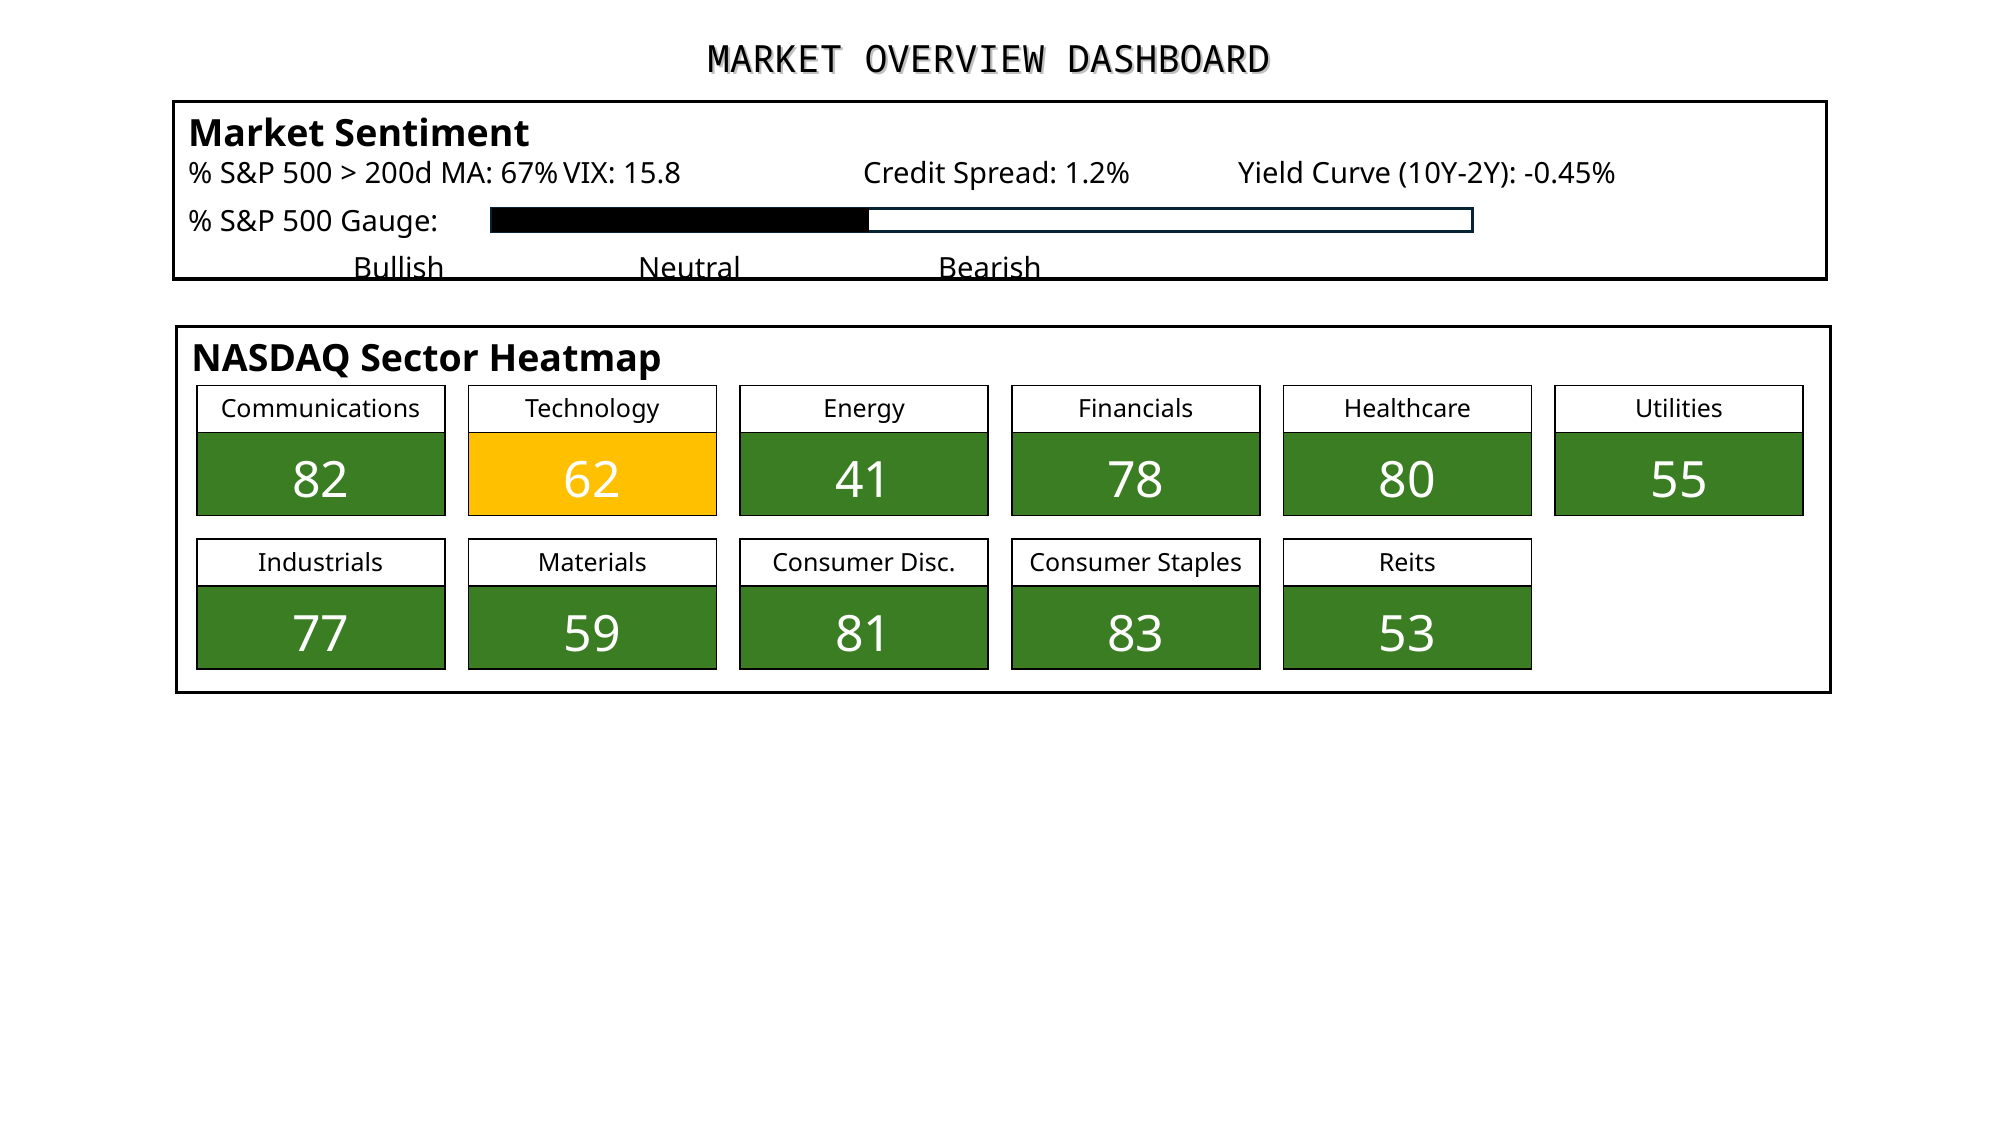

MARKET OVERVIEW DASHBOARD
Market Sentiment
% S&P 500 > 200d MA: 67%	VIX: 15.8      		Credit Spread: 1.2% 		Yield Curve (10Y-2Y): -0.45%
% S&P 500 Gauge:
		 Bullish			Neutral			Bearish
NASDAQ Sector Heatmap
Communications
82
Technology
62
Energy
41
Financials
78
Healthcare
80
Utilities
55
Industrials
77
Materials
59
Consumer Disc.
81
Consumer Staples
83
Reits
53